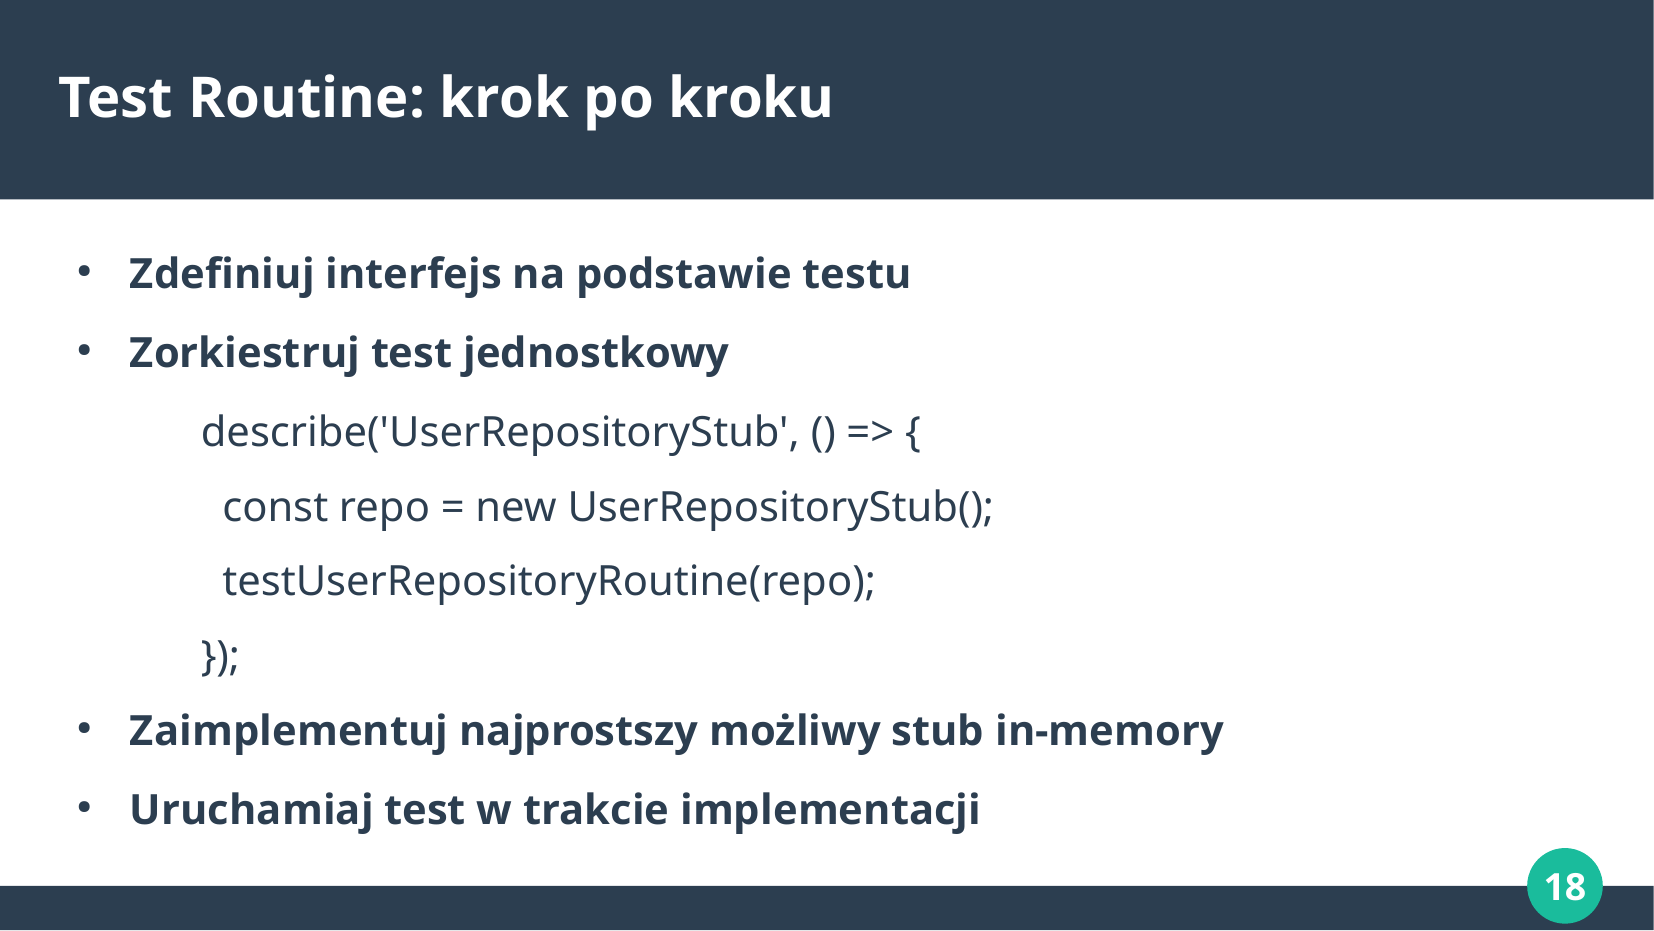

# Test Routine: krok po kroku
Zdefiniuj interfejs na podstawie testu
Zorkiestruj test jednostkowy
describe('UserRepositoryStub', () => {
 const repo = new UserRepositoryStub();
 testUserRepositoryRoutine(repo);
});
Zaimplementuj najprostszy możliwy stub in-memory
Uruchamiaj test w trakcie implementacji